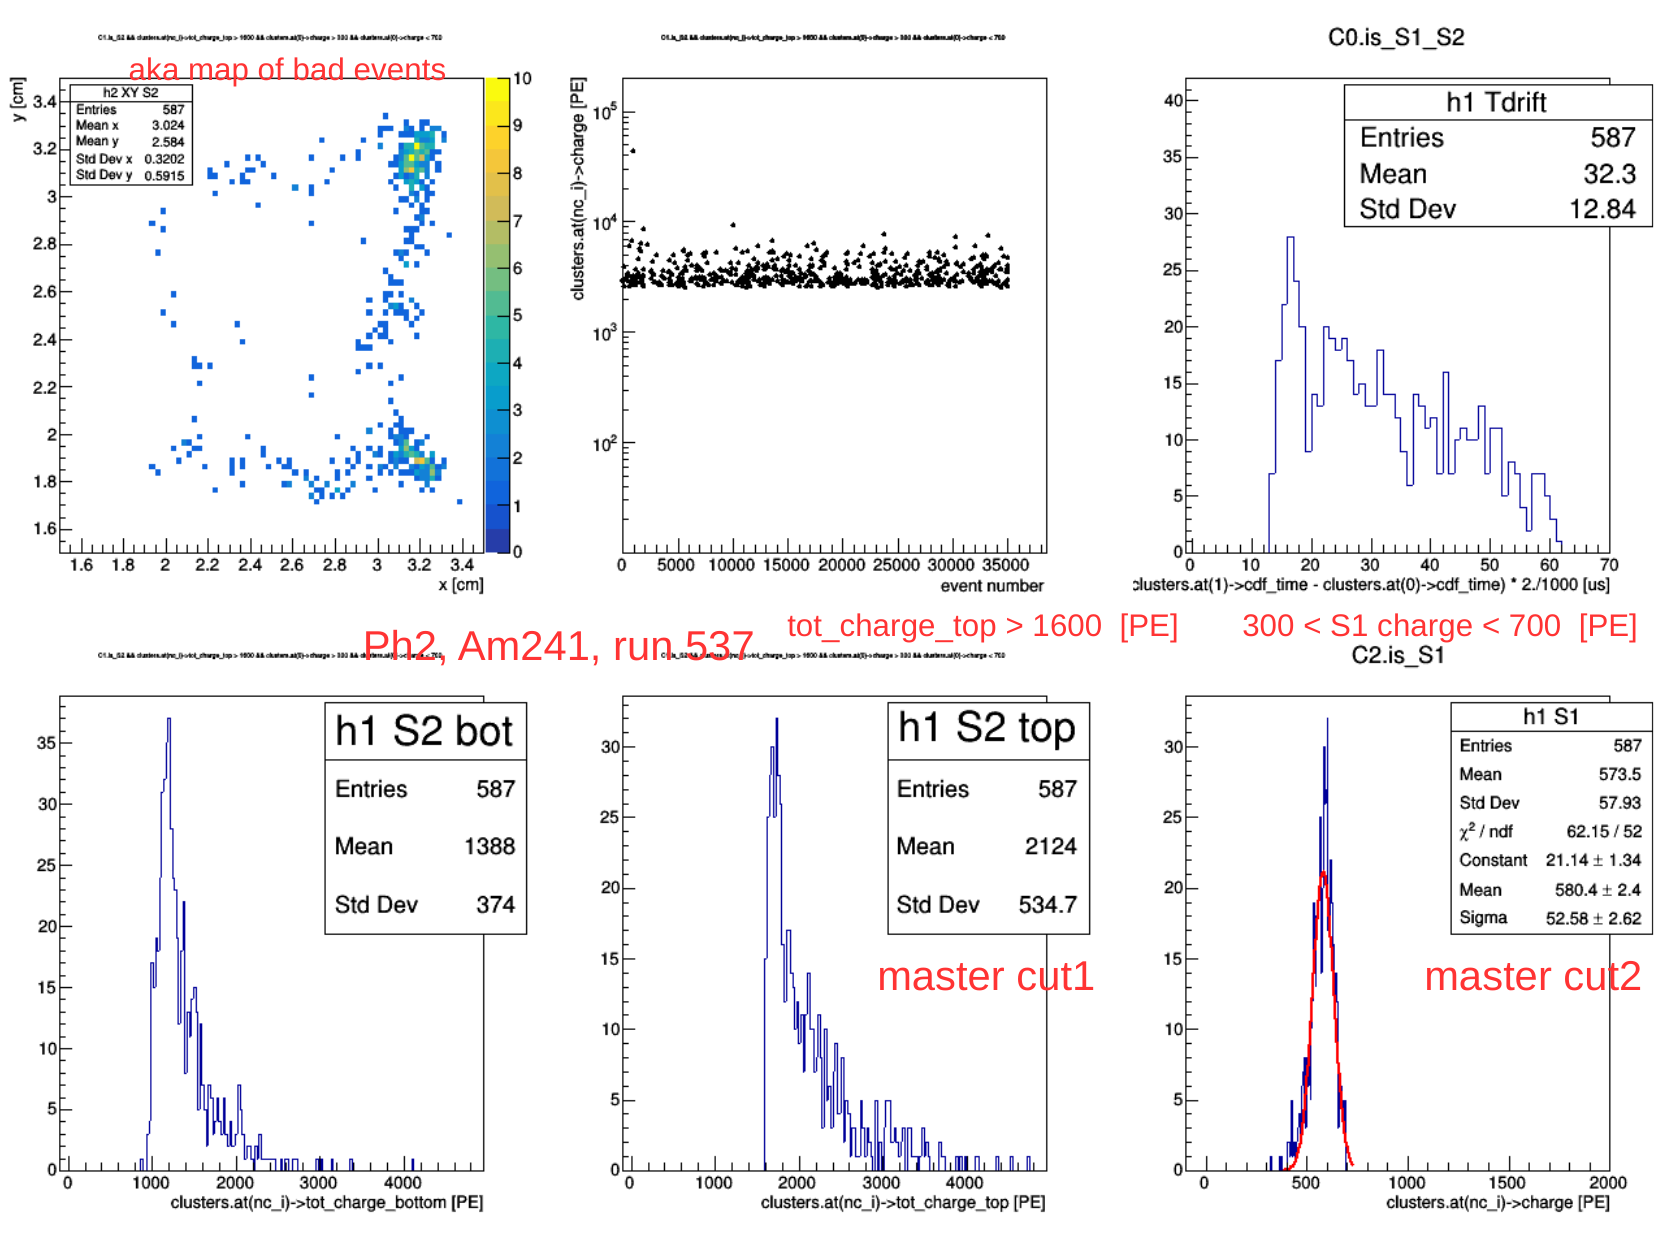

aka map of bad events
 tot_charge_top > 1600 [PE]
 300 < S1 charge < 700 [PE]
Ph2, Am241, run 537
master cut1
master cut2